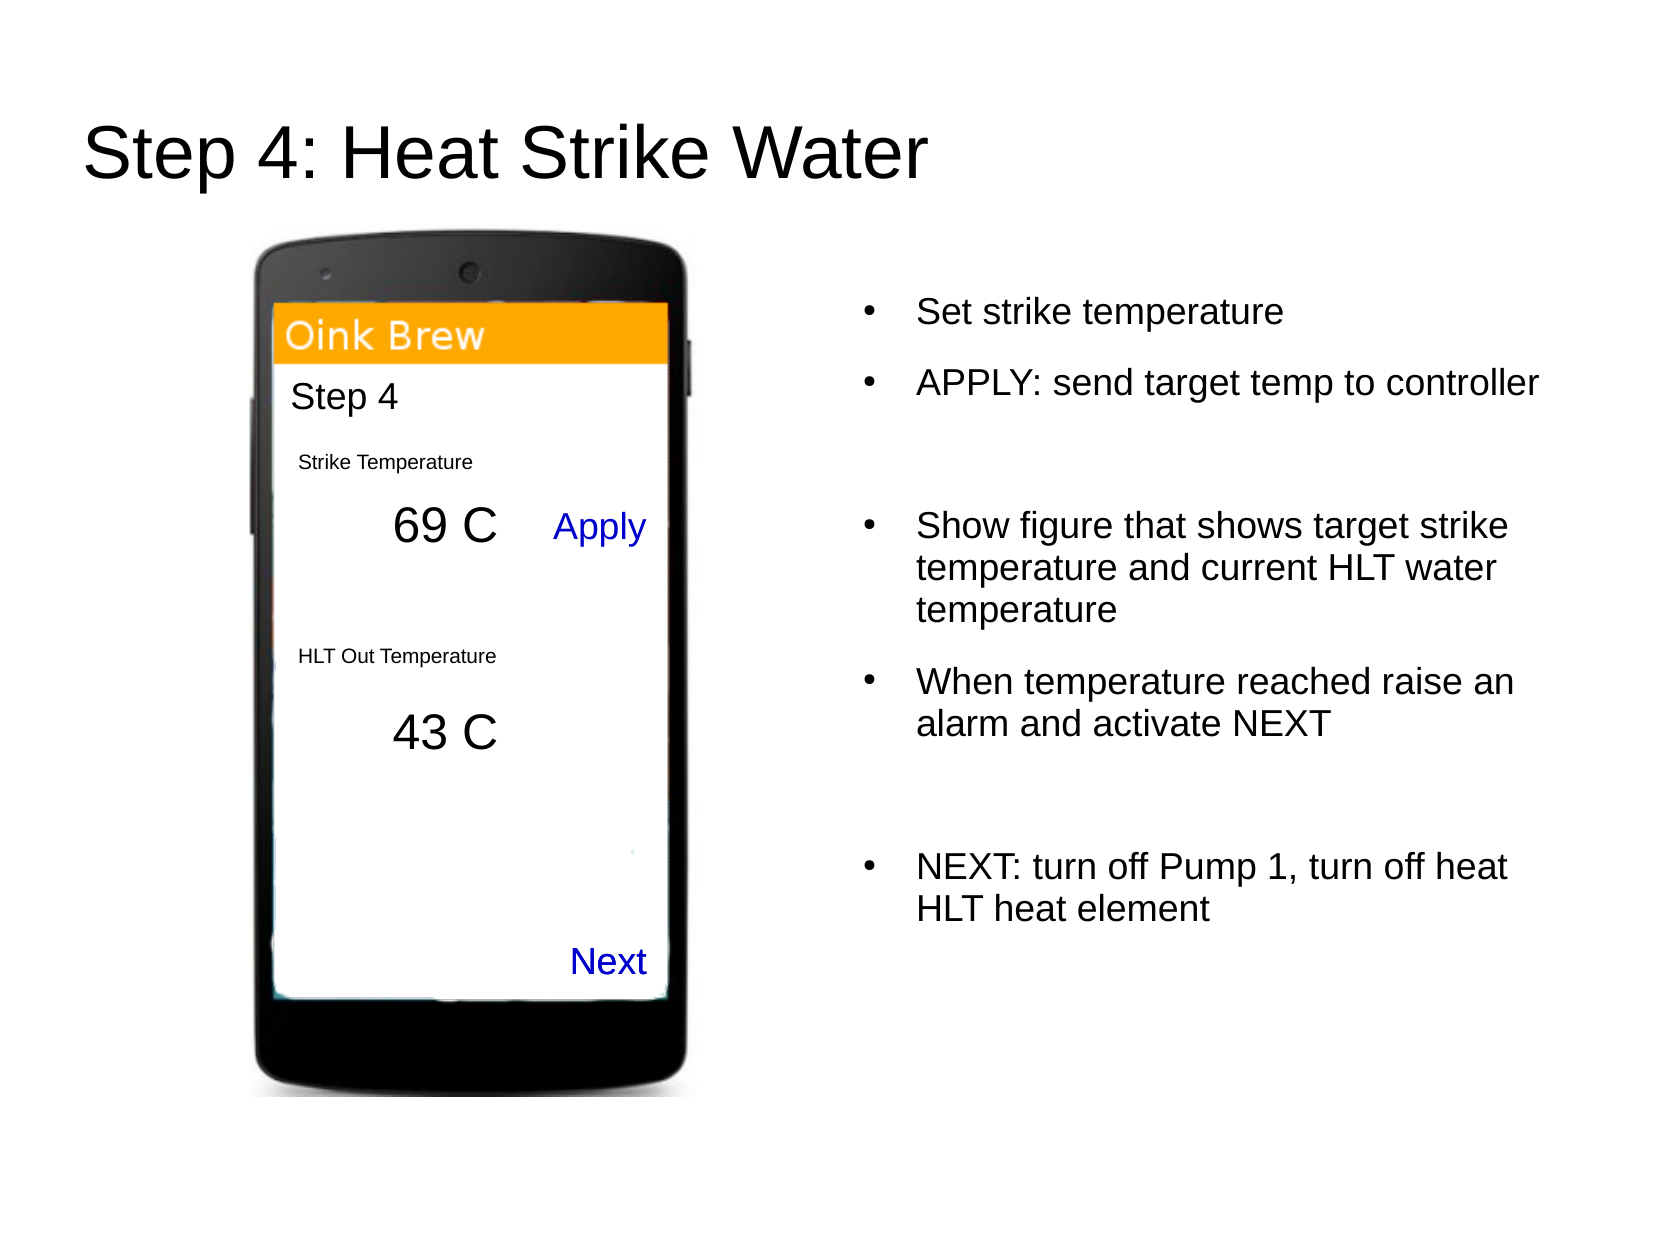

# Step 4: Heat Strike Water
Set strike temperature
APPLY: send target temp to controller
Show figure that shows target strike temperature and current HLT water temperature
When temperature reached raise an alarm and activate NEXT
NEXT: turn off Pump 1, turn off heat HLT heat element
Step 4
Strike Temperature
69 C
Apply
HLT Out Temperature
43 C
Next
Next